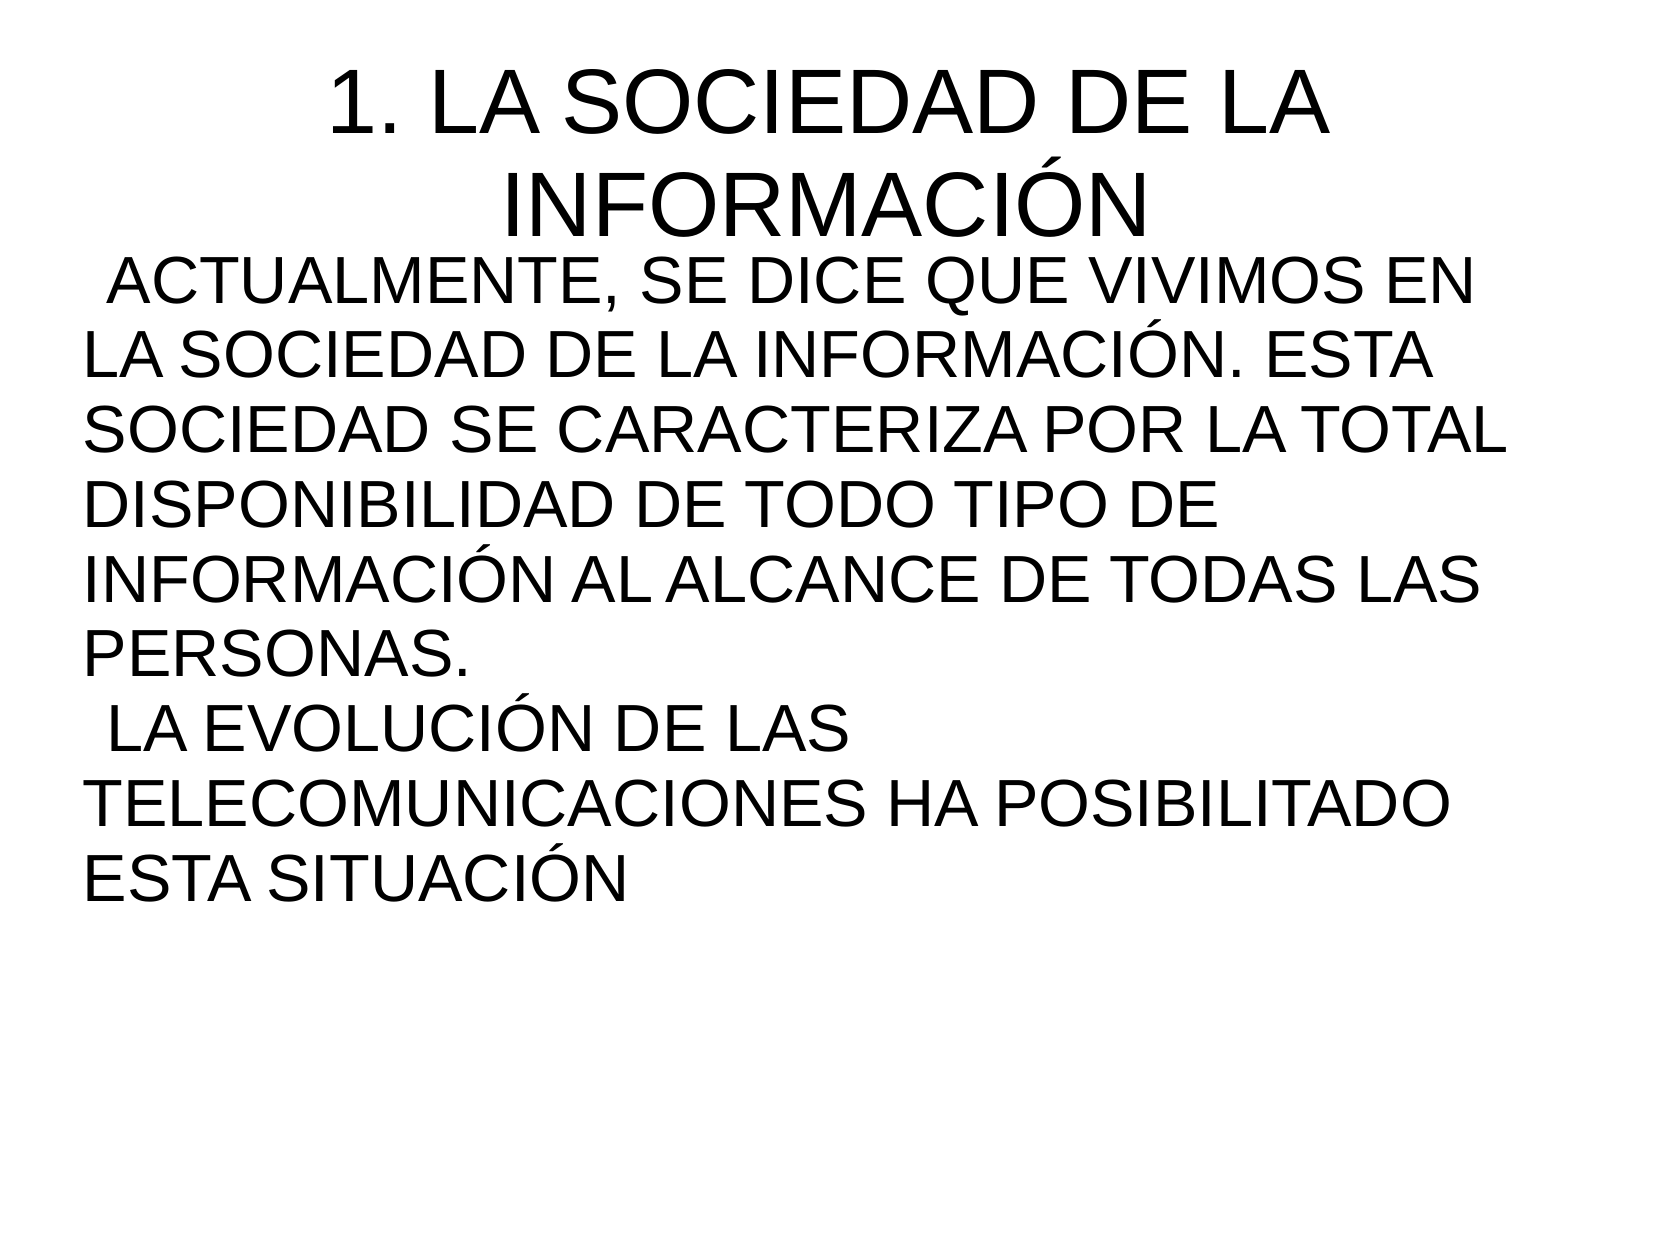

# 1. LA SOCIEDAD DE LA INFORMACIÓN
ACTUALMENTE, SE DICE QUE VIVIMOS EN LA SOCIEDAD DE LA INFORMACIÓN. ESTA SOCIEDAD SE CARACTERIZA POR LA TOTAL DISPONIBILIDAD DE TODO TIPO DE INFORMACIÓN AL ALCANCE DE TODAS LAS PERSONAS.
LA EVOLUCIÓN DE LAS TELECOMUNICACIONES HA POSIBILITADO ESTA SITUACIÓN